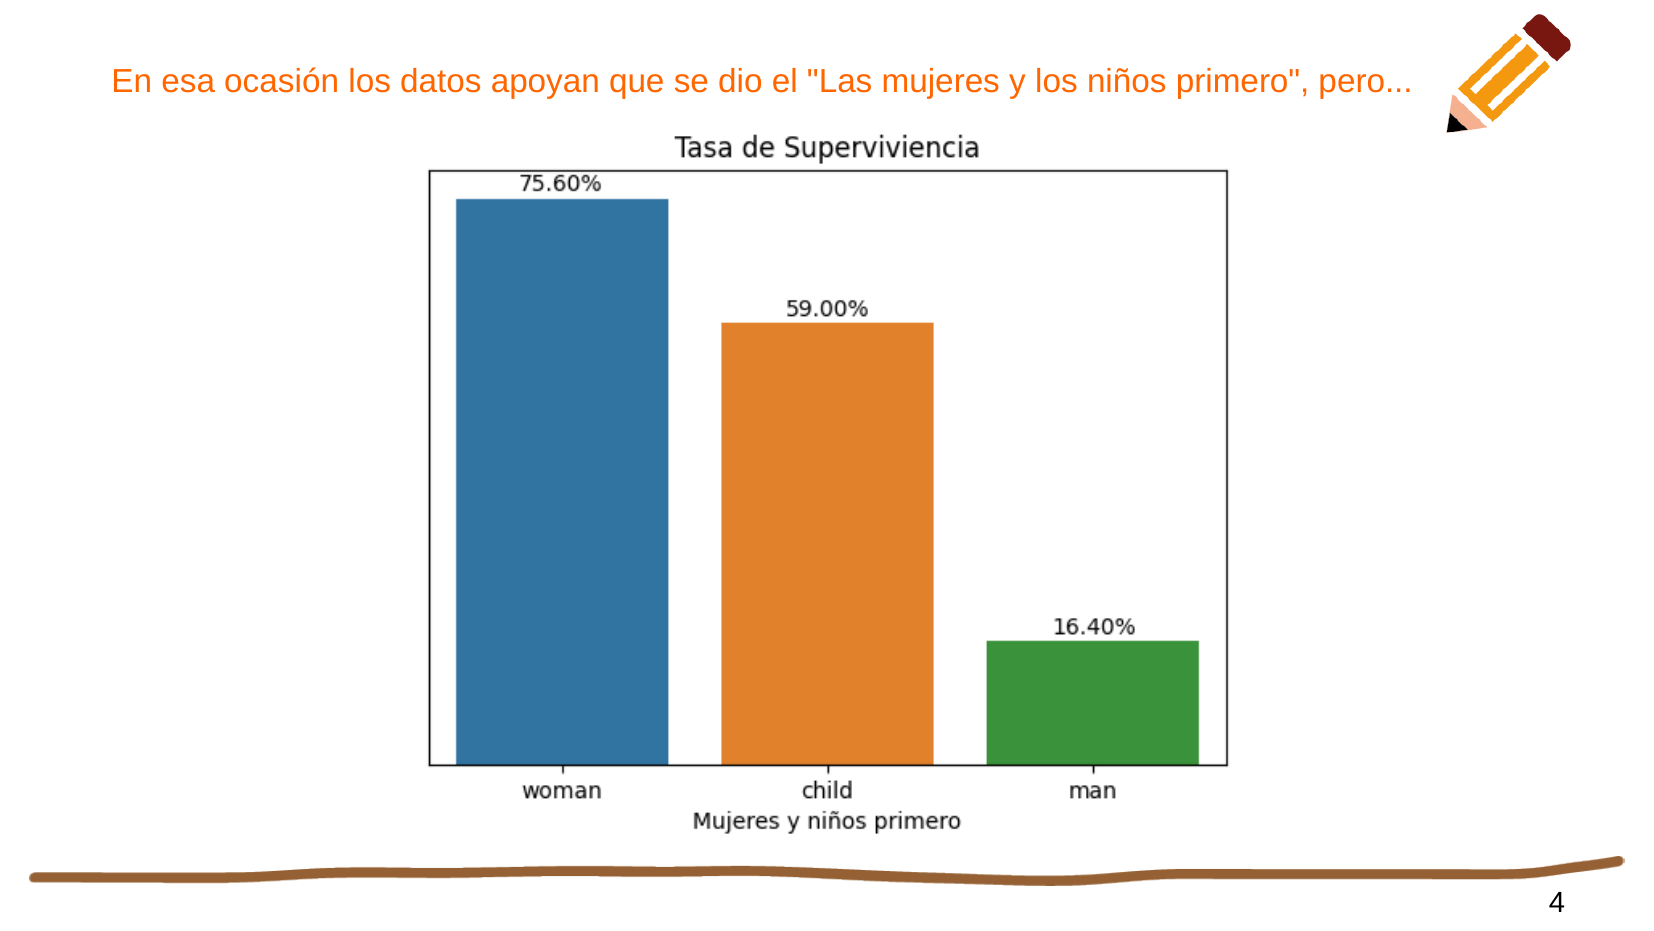

# En esa ocasión los datos apoyan que se dio el "Las mujeres y los niños primero", pero...
4